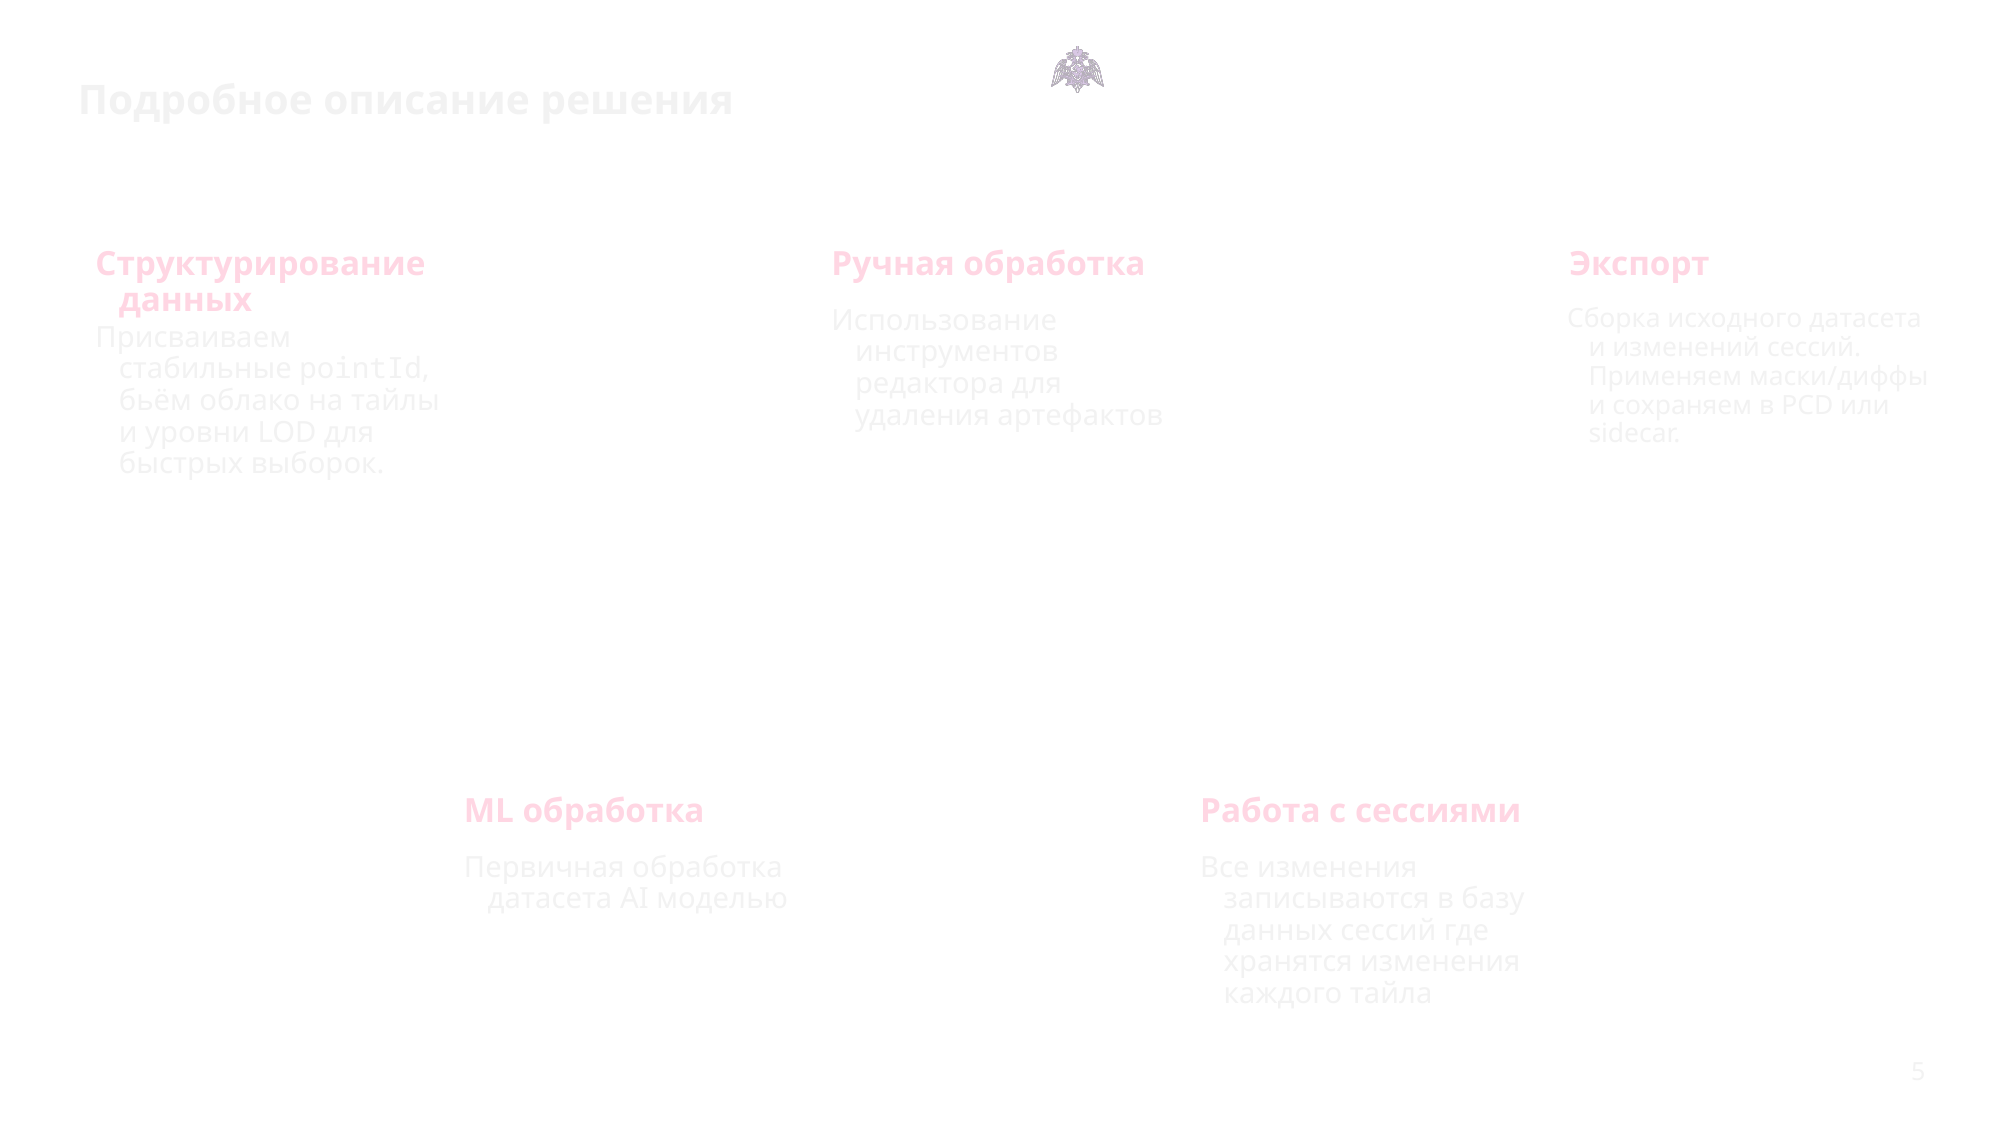

Подробное описание решения
# Структурирование данных
Ручная обработка
Экспорт
Использование инструментов редактора для удаления артефактов
Сборка исходного датасета и изменений сессий. Применяем маски/диффы и сохраняем в PCD или sidecar.
Присваиваем стабильные pointId, бьём облако на тайлы и уровни LOD для быстрых выборок.
2
4
1
3
5
ML обработка
Работа с сессиями
Первичная обработка датасета AI моделью
Все изменения записываются в базу данных сессий где хранятся изменения каждого тайла